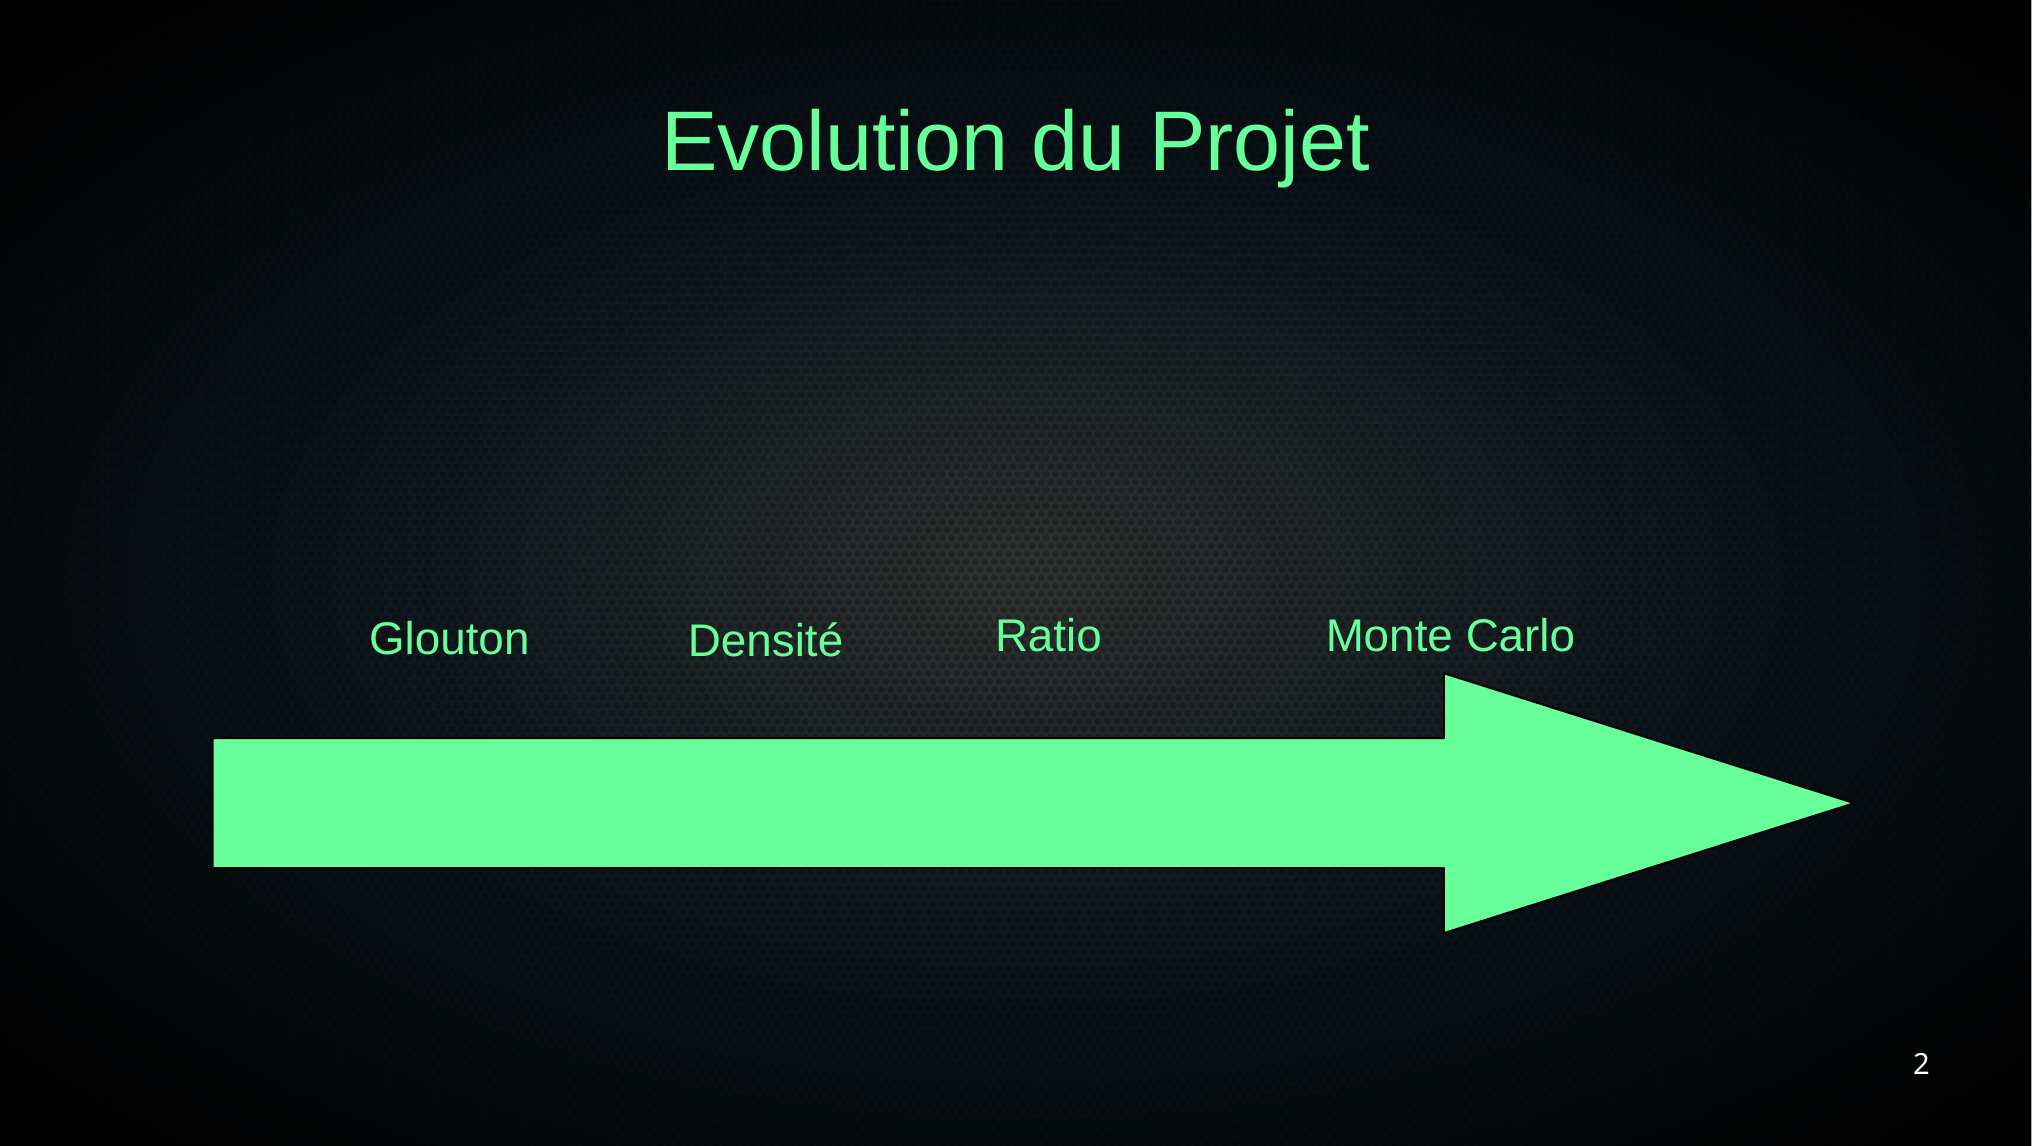

# Evolution du Projet
Ratio
Monte Carlo
Glouton
Densité
2